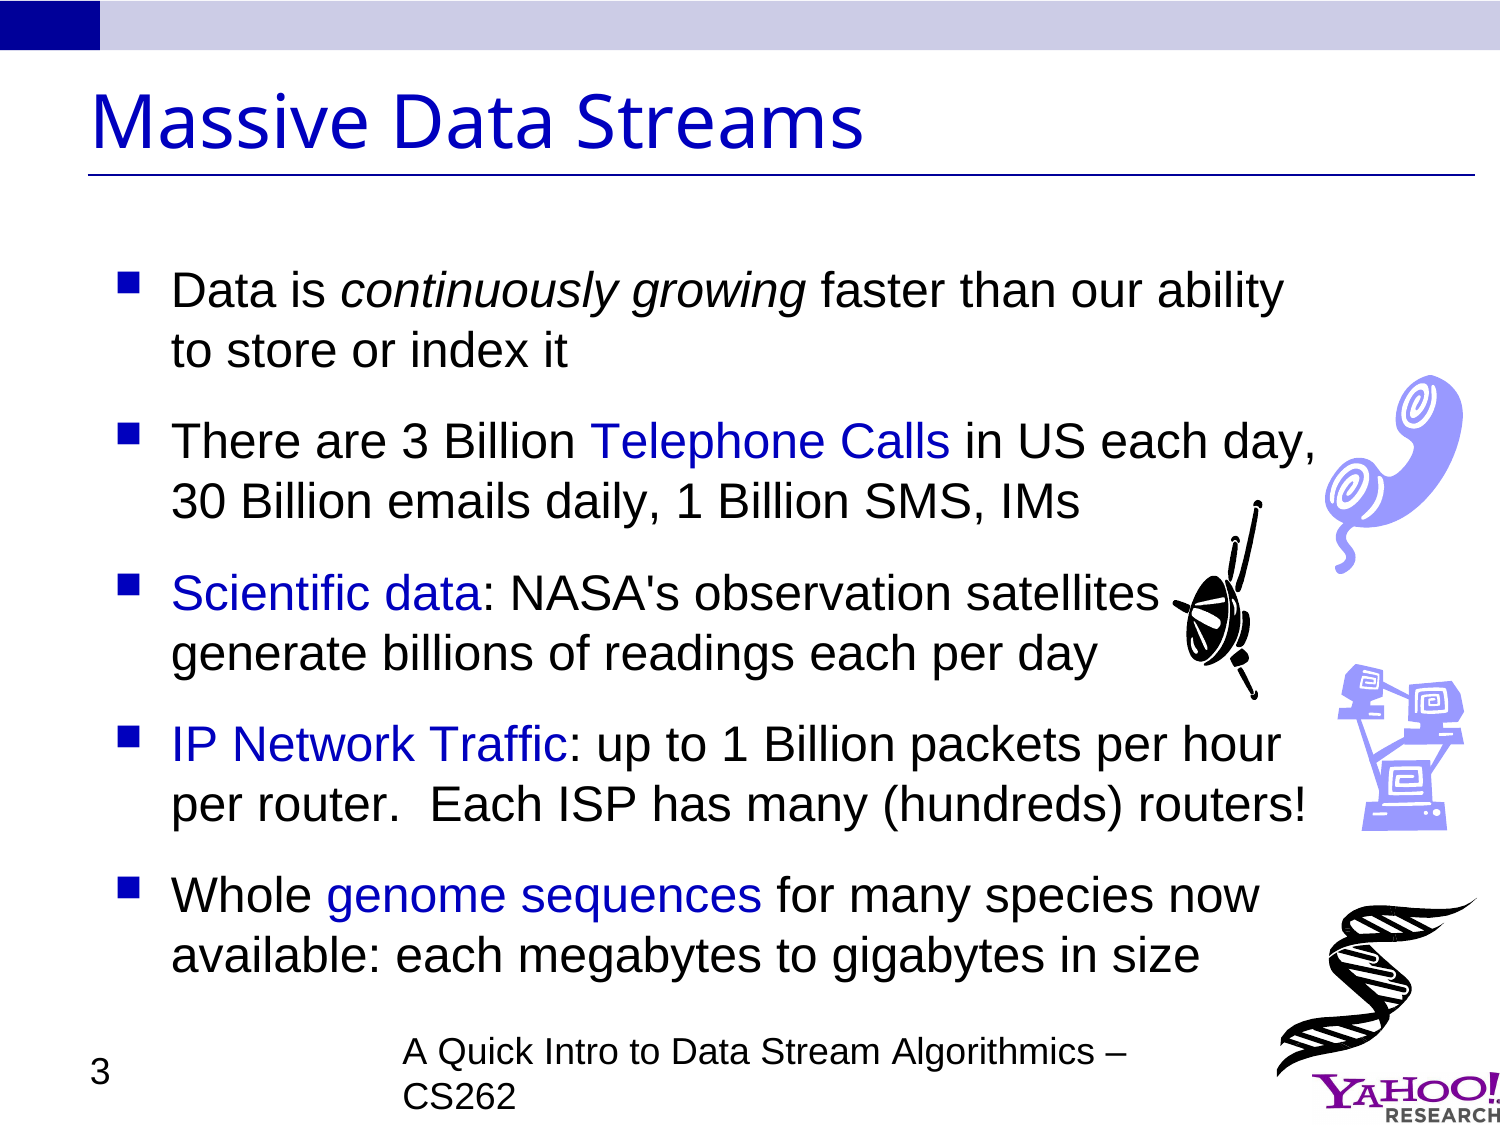

Massive Data Streams
# Data is continuously growing faster than our ability to store or index it
There are 3 Billion Telephone Calls in US each day,
30 Billion emails daily, 1 Billion SMS, IMs
Scientific data: NASA's observation satellites generate billions of readings each per day
IP Network Traffic: up to 1 Billion packets per hour per router. Each ISP has many (hundreds) routers!
Whole genome sequences for many species now available: each megabytes to gigabytes in size
Fundamentals of Analyzing and Mining Data Streams
3